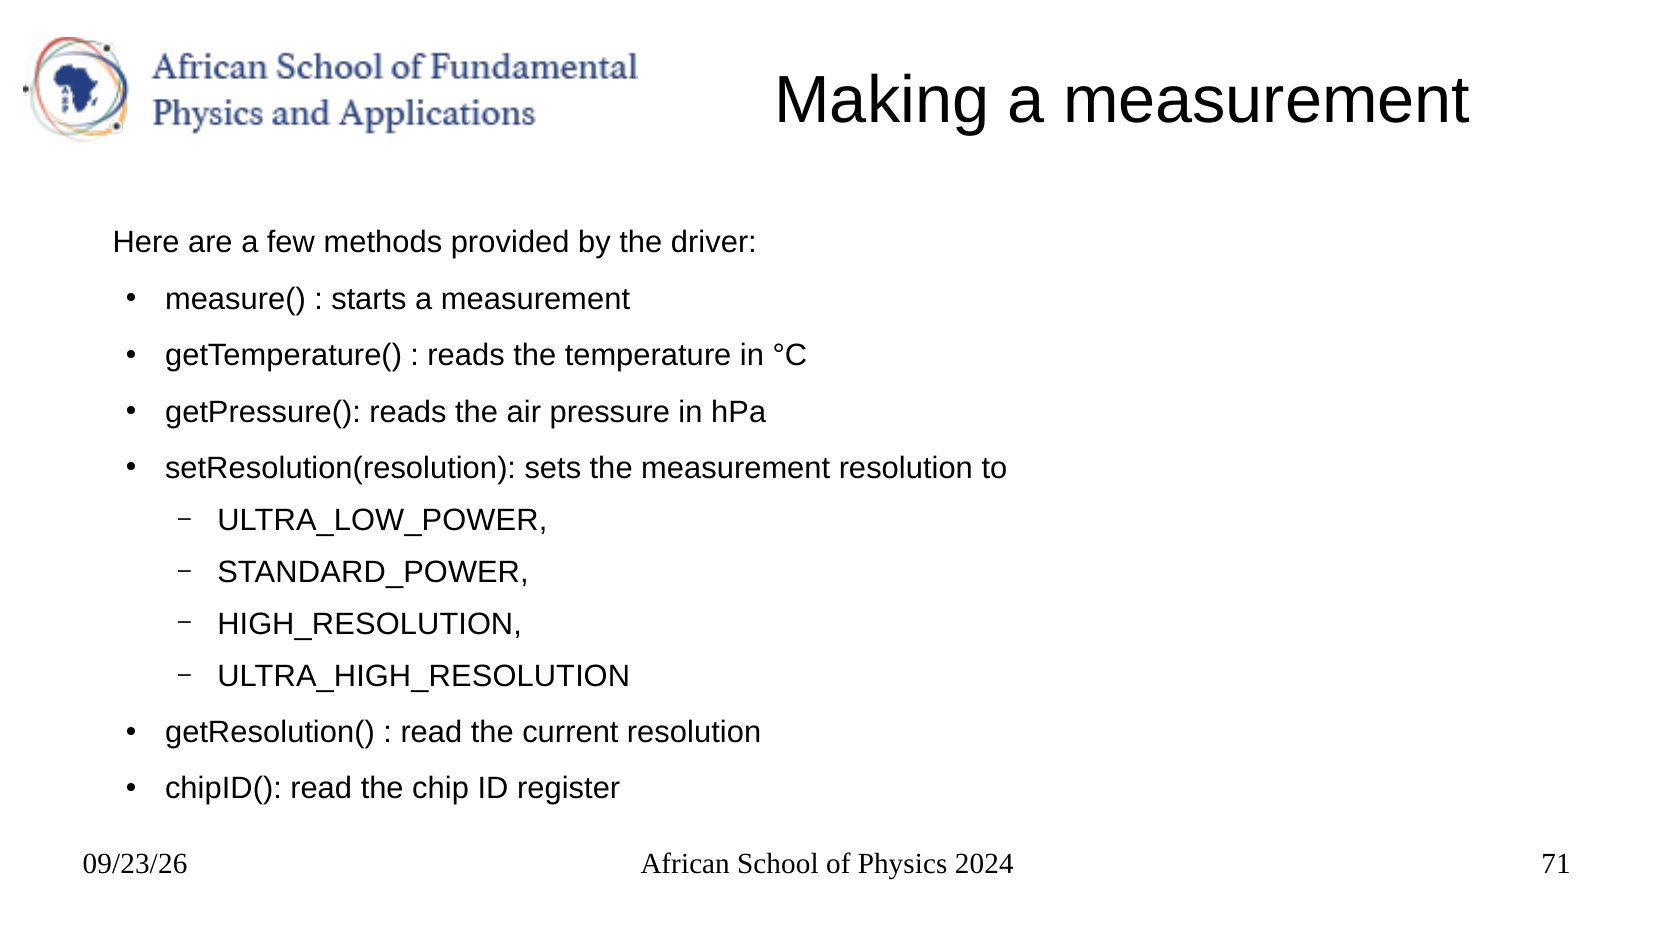

# Making a measurement
Here are a few methods provided by the driver:
measure() : starts a measurement
getTemperature() : reads the temperature in °C
getPressure(): reads the air pressure in hPa
setResolution(resolution): sets the measurement resolution to
ULTRA_LOW_POWER,
STANDARD_POWER,
HIGH_RESOLUTION,
ULTRA_HIGH_RESOLUTION
getResolution() : read the current resolution
chipID(): read the chip ID register
African School of Physics 2024
71